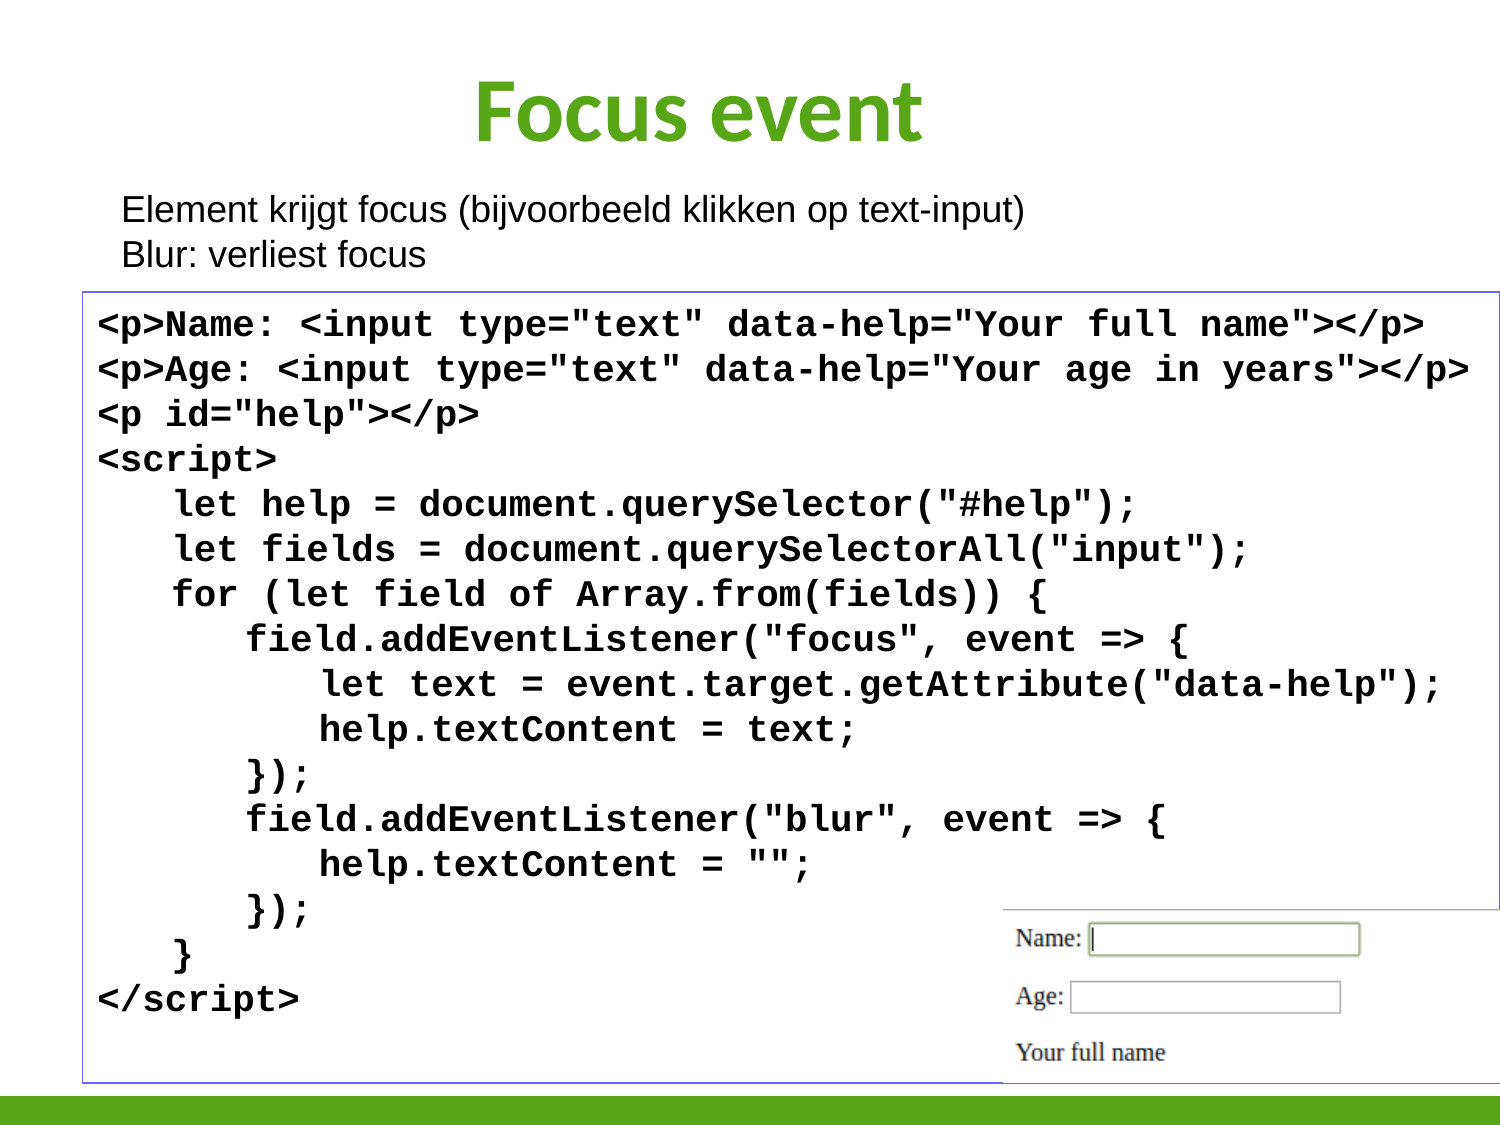

Focus event
Element krijgt focus (bijvoorbeeld klikken op text-input)
Blur: verliest focus
<p>Name: <input type="text" data-help="Your full name"></p>
<p>Age: <input type="text" data-help="Your age in years"></p>
<p id="help"></p>
<script>
	let help = document.querySelector("#help");
	let fields = document.querySelectorAll("input");
	for (let field of Array.from(fields)) {
		field.addEventListener("focus", event => {
			let text = event.target.getAttribute("data-help");
			help.textContent = text;
		});
		field.addEventListener("blur", event => {
			help.textContent = "";
		});
	}
</script>